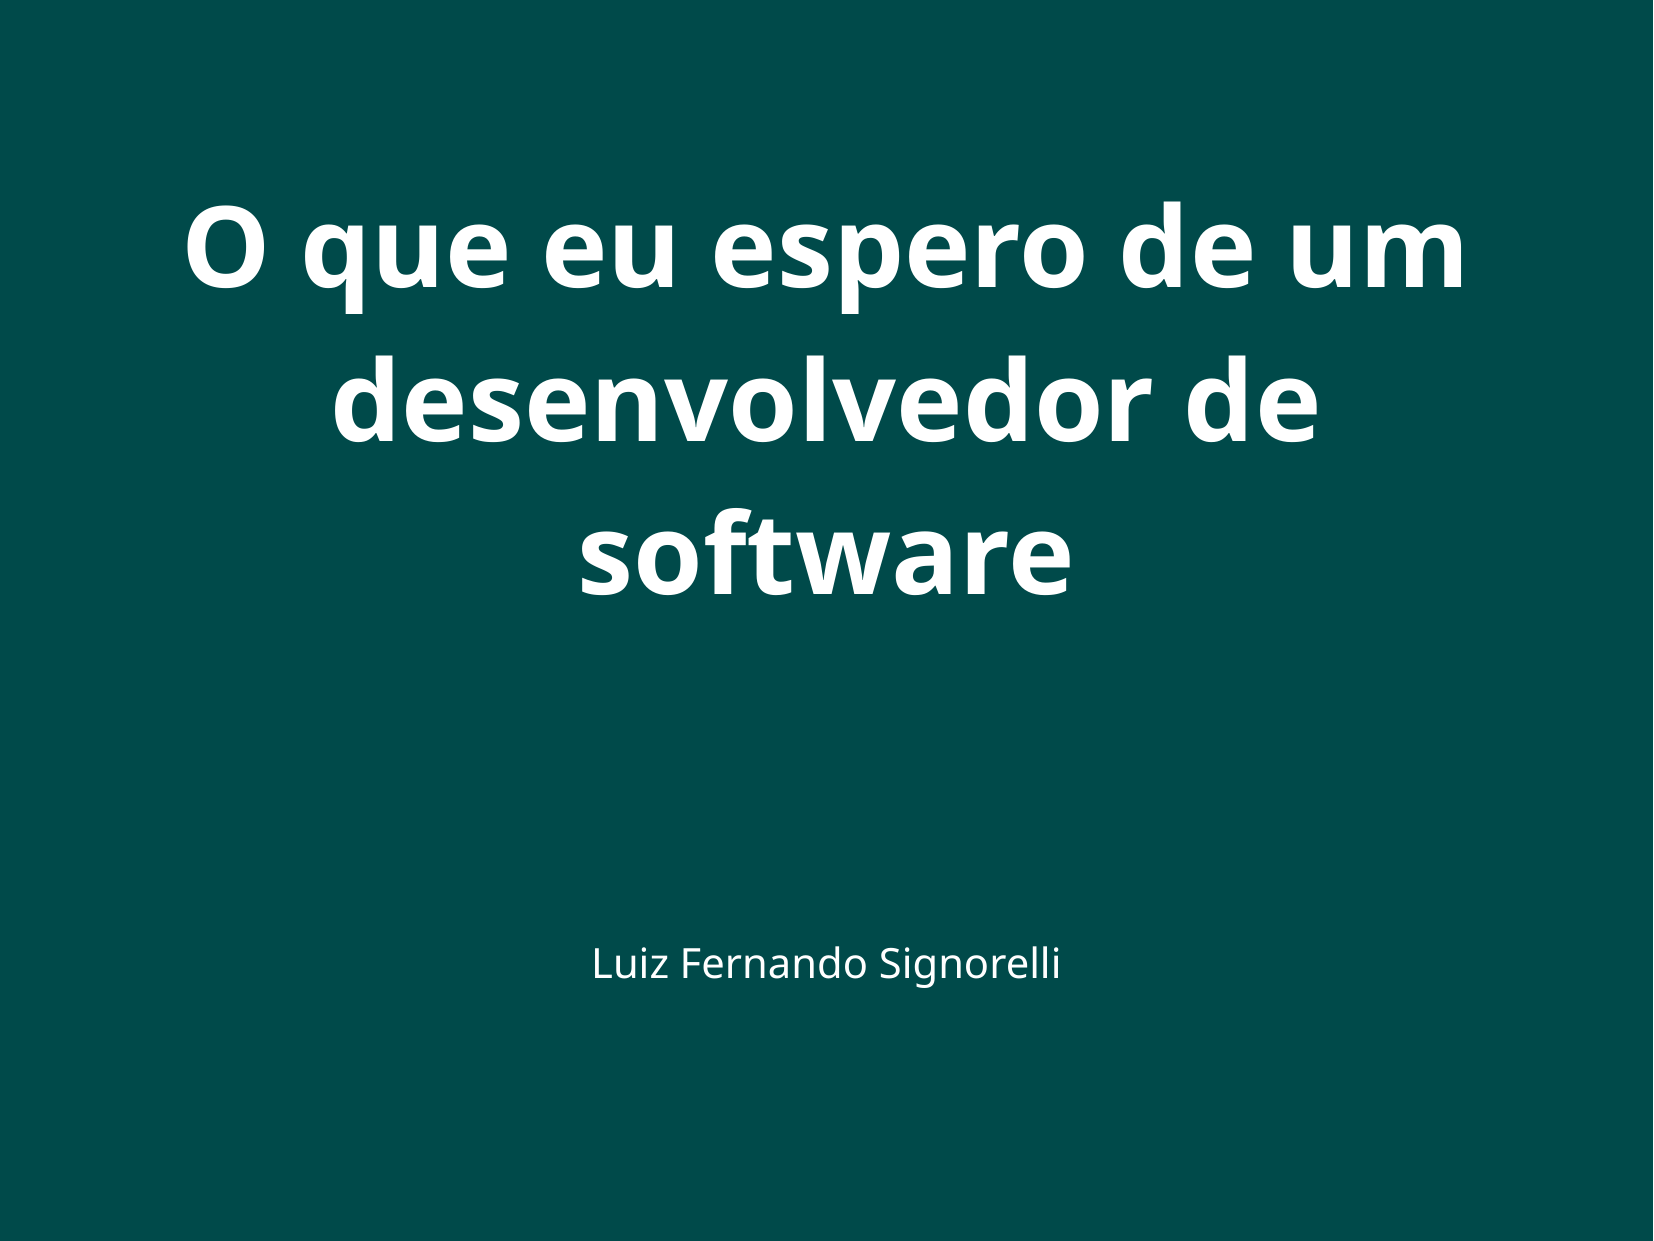

# O que eu espero de um desenvolvedor de software
Luiz Fernando Signorelli